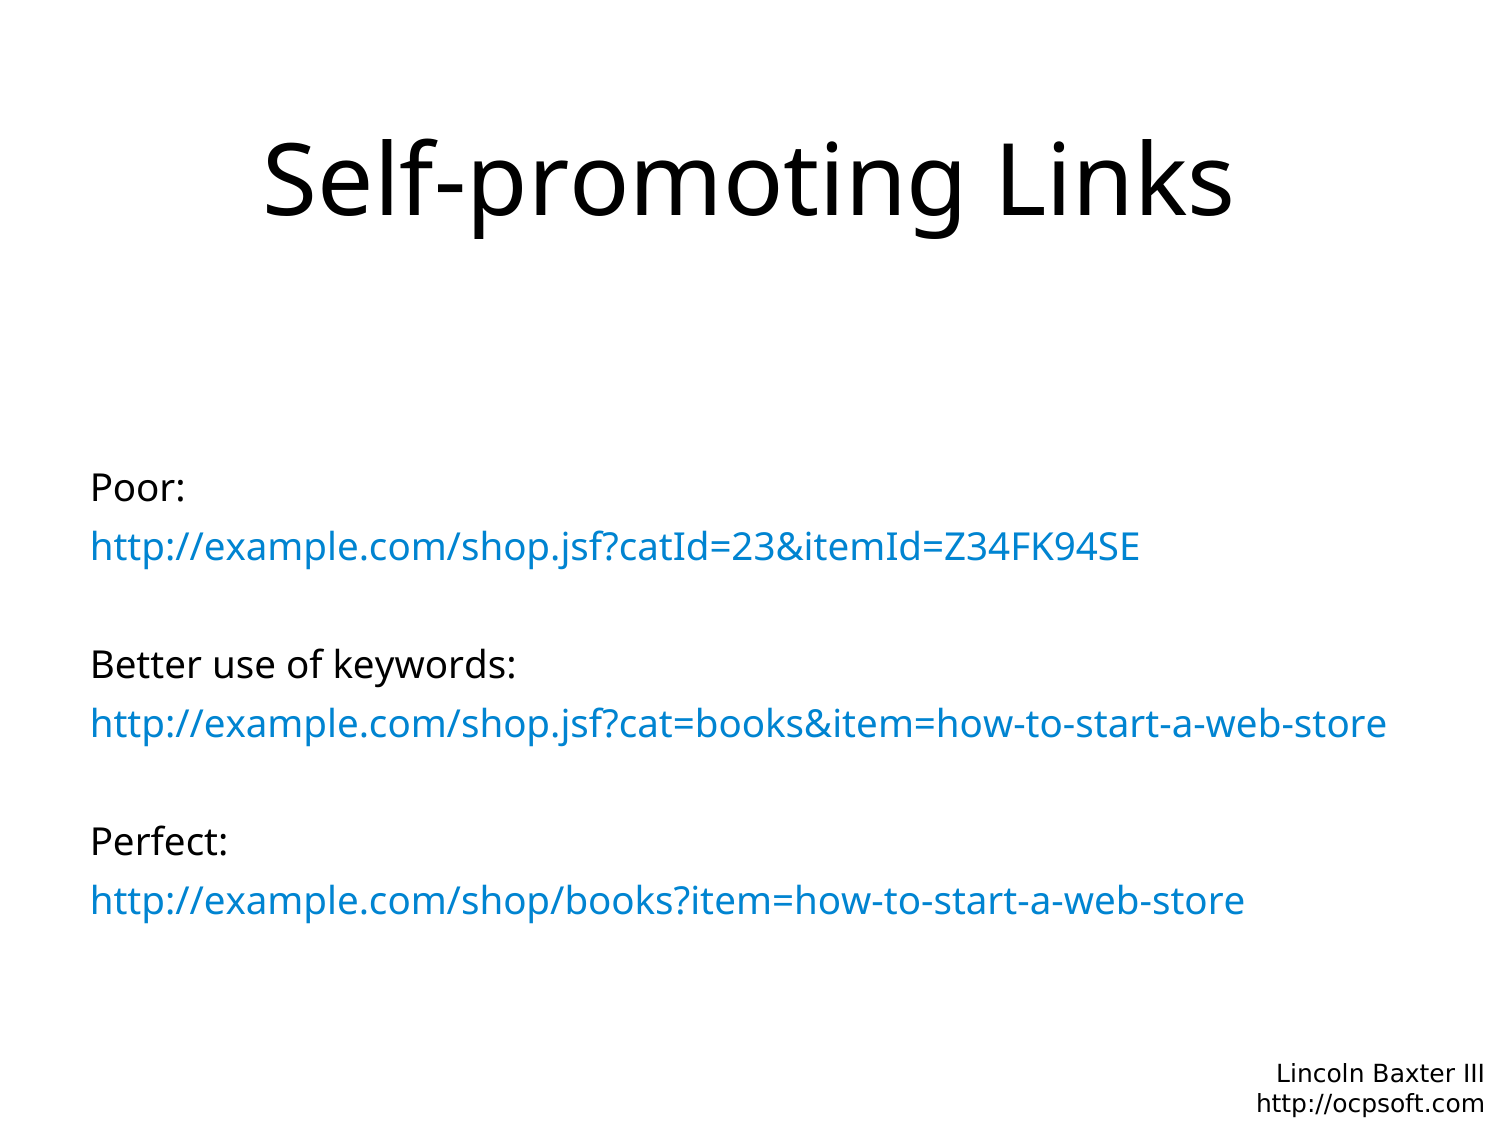

Self-promoting Links
# Poor:
http://example.com/shop.jsf?catId=23&itemId=Z34FK94SE
Better use of keywords:
http://example.com/shop.jsf?cat=books&item=how-to-start-a-web-store
Perfect:
http://example.com/shop/books?item=how-to-start-a-web-store